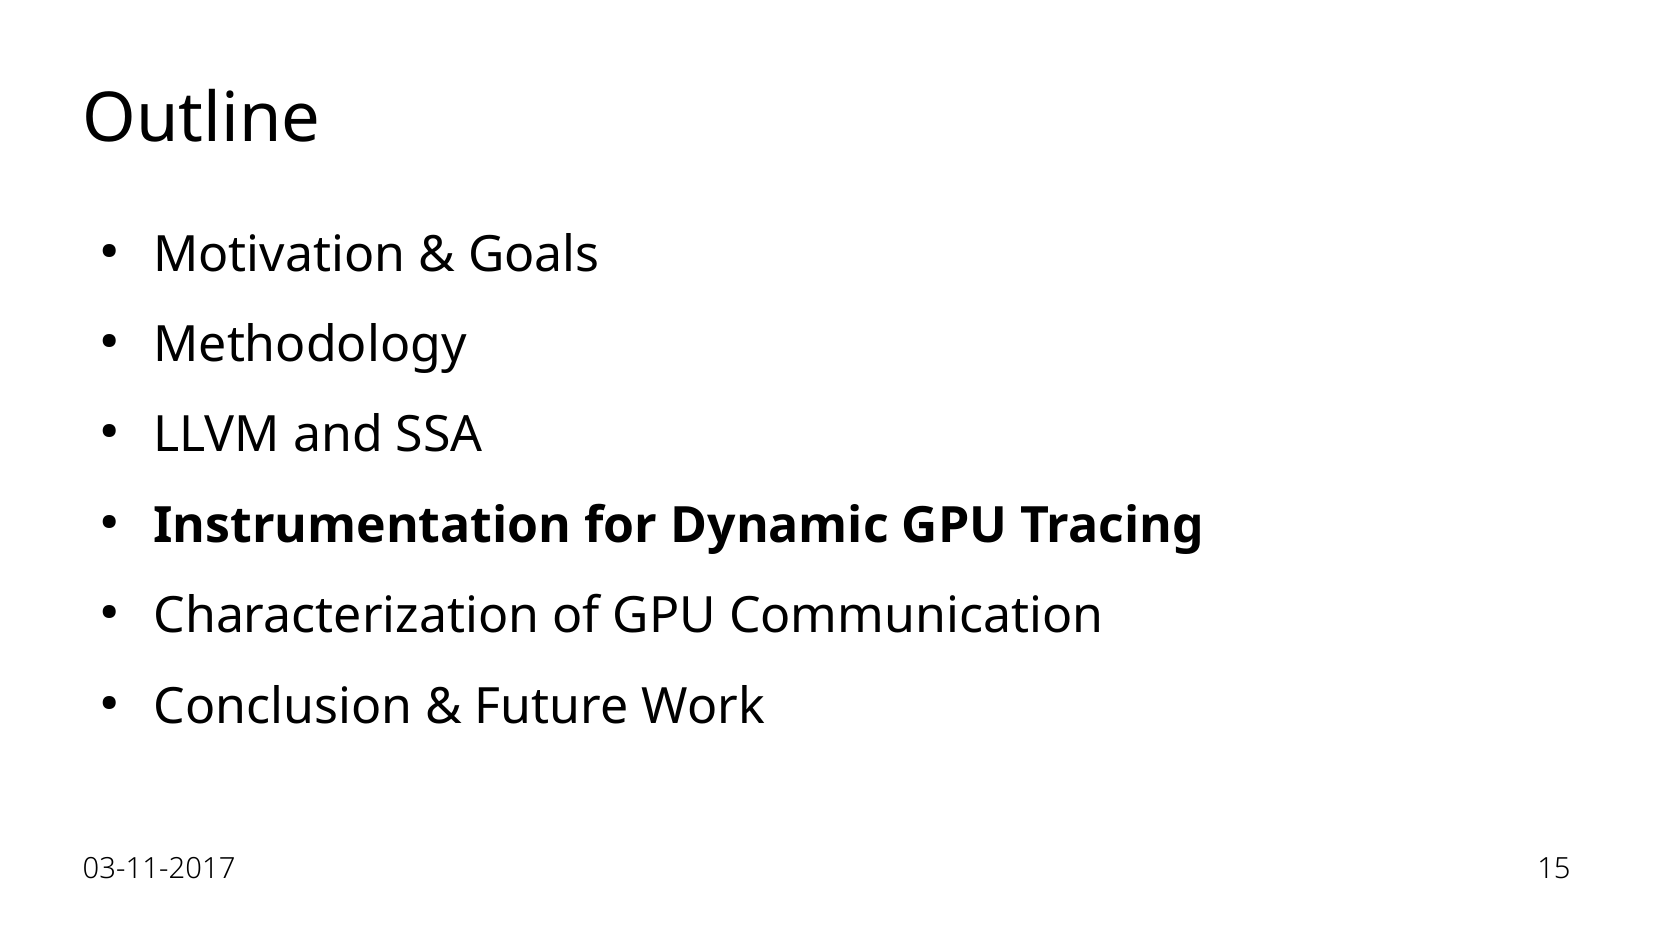

# Outline
Motivation & Goals
Methodology
LLVM and SSA
Instrumentation for Dynamic GPU Tracing
Characterization of GPU Communication
Conclusion & Future Work
03-11-2017
15